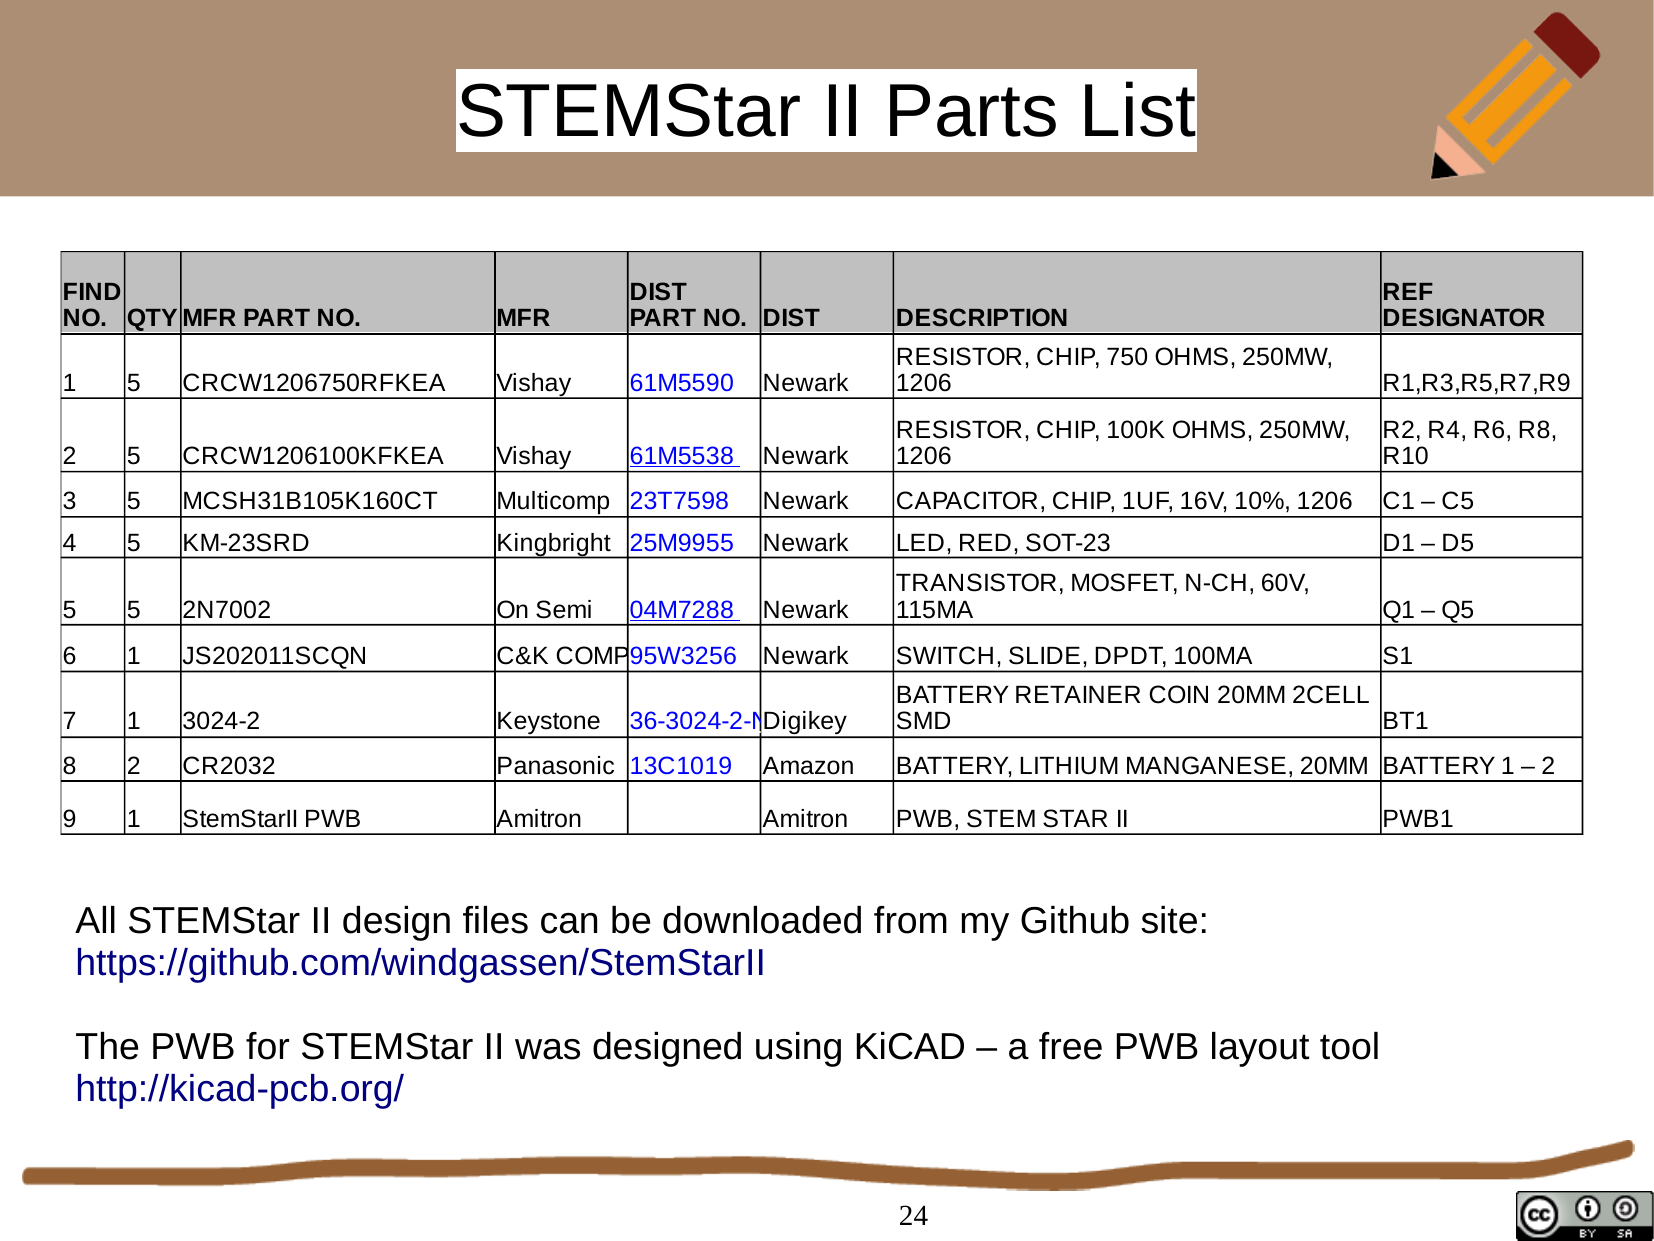

# STEMStar II Parts List
All STEMStar II design files can be downloaded from my Github site:
https://github.com/windgassen/StemStarII
The PWB for STEMStar II was designed using KiCAD – a free PWB layout tool
http://kicad-pcb.org/
24